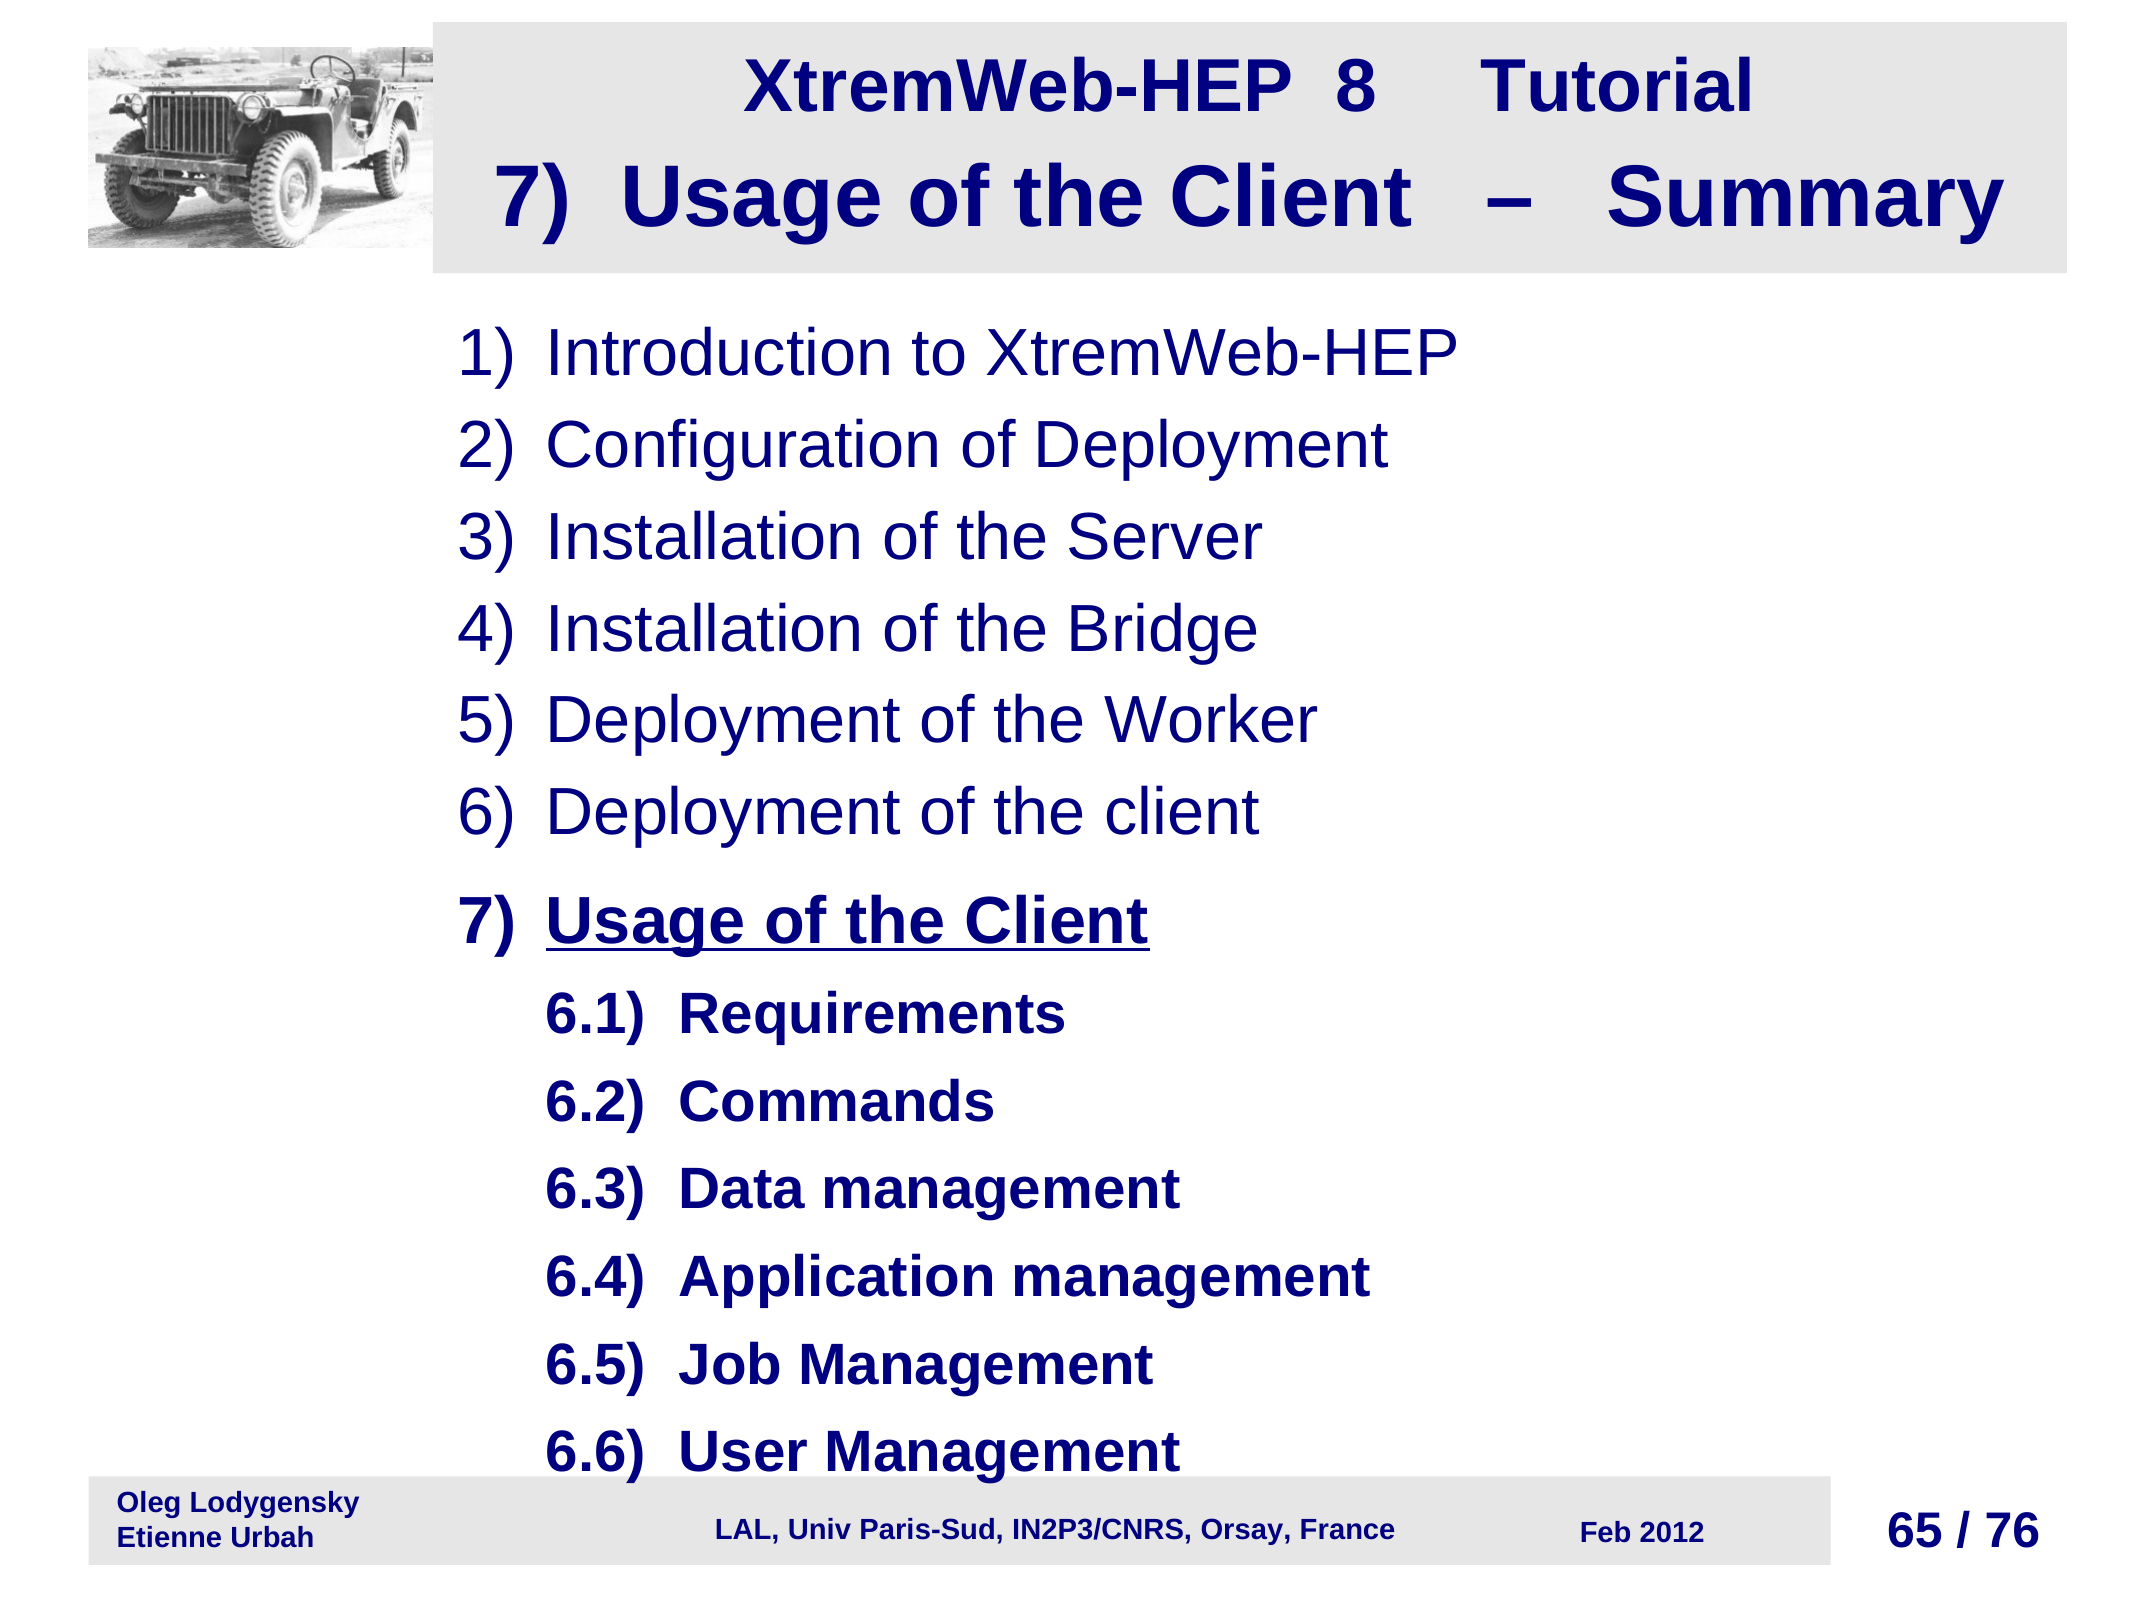

# 7) Usage of the Client – Summary
Introduction to XtremWeb-HEP
Configuration of Deployment
Installation of the Server
Installation of the Bridge
Deployment of the Worker
Deployment of the client
Usage of the Client
Requirements
Commands
Data management
Application management
Job Management
User Management
65